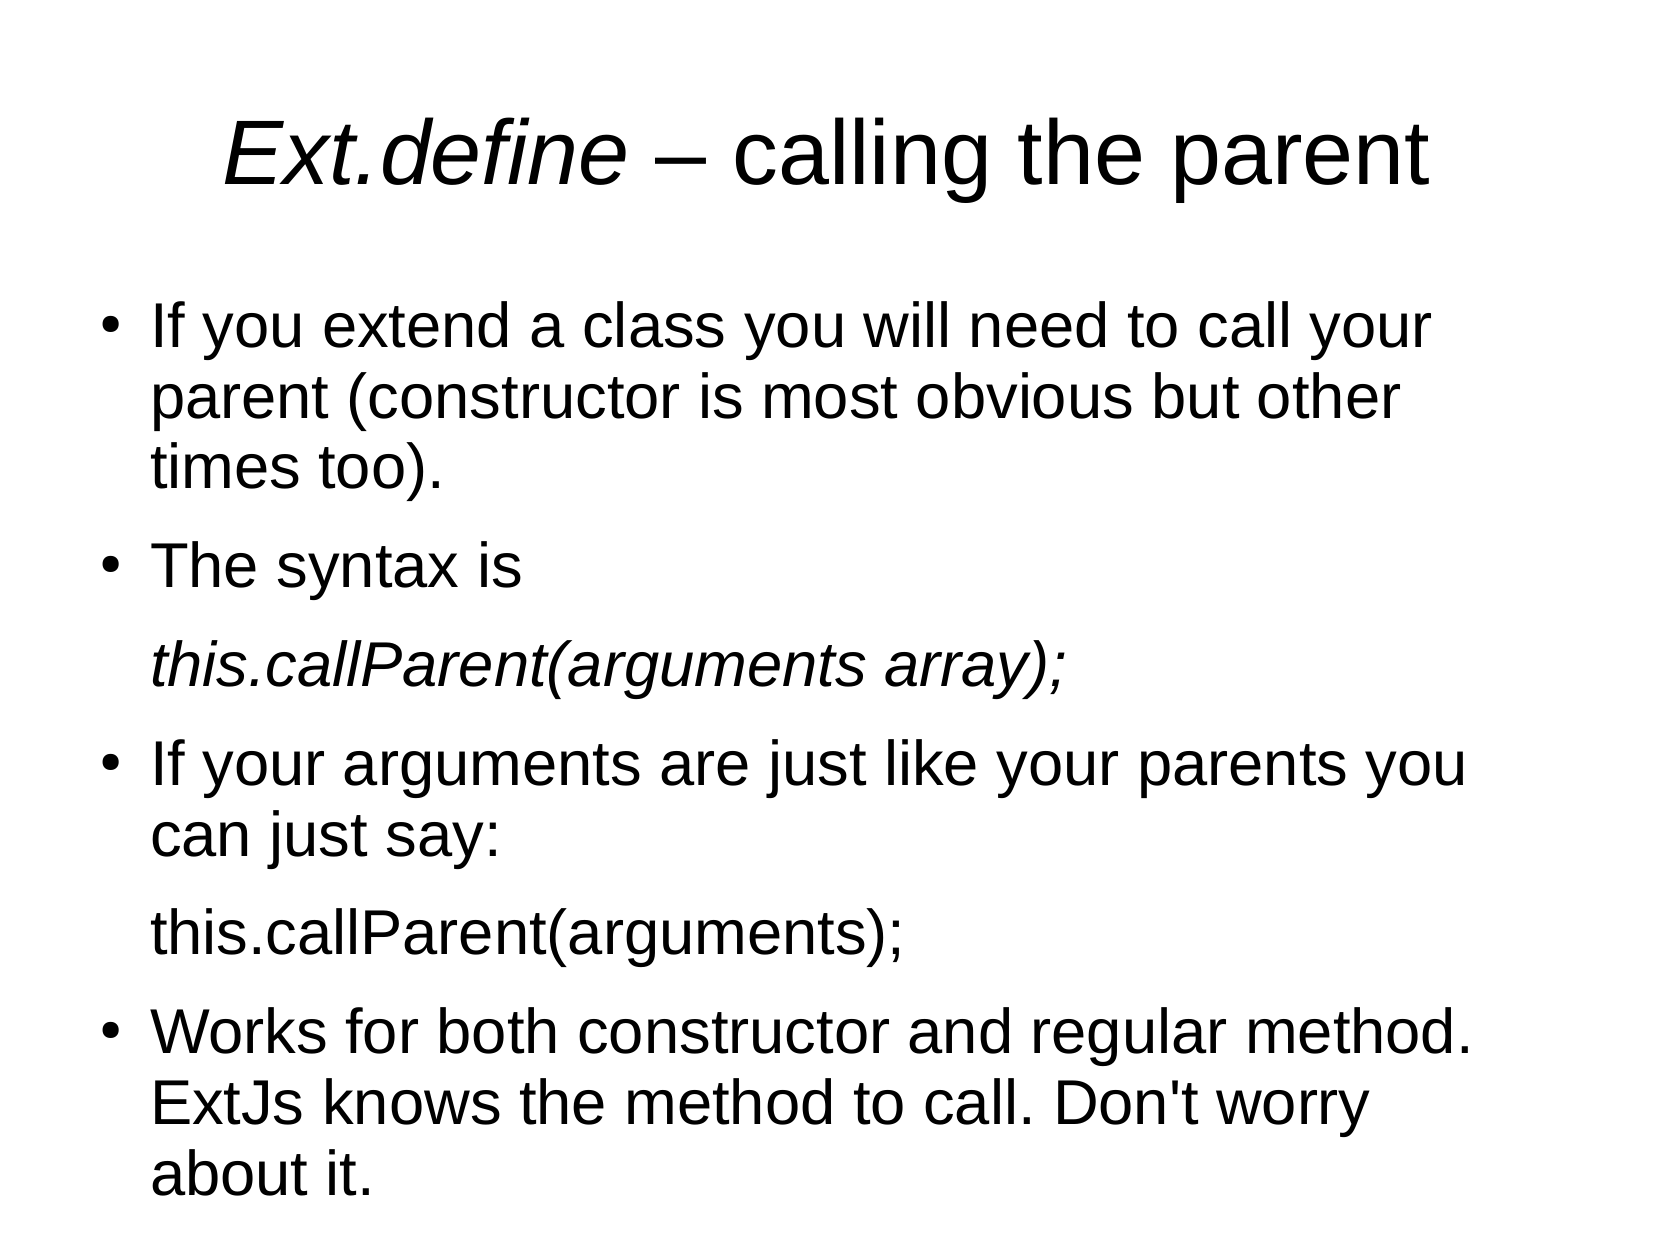

# Ext.define – calling the parent
If you extend a class you will need to call your parent (constructor is most obvious but other times too).
The syntax is
this.callParent(arguments array);
If your arguments are just like your parents you can just say:
this.callParent(arguments);
Works for both constructor and regular method. ExtJs knows the method to call. Don't worry about it.